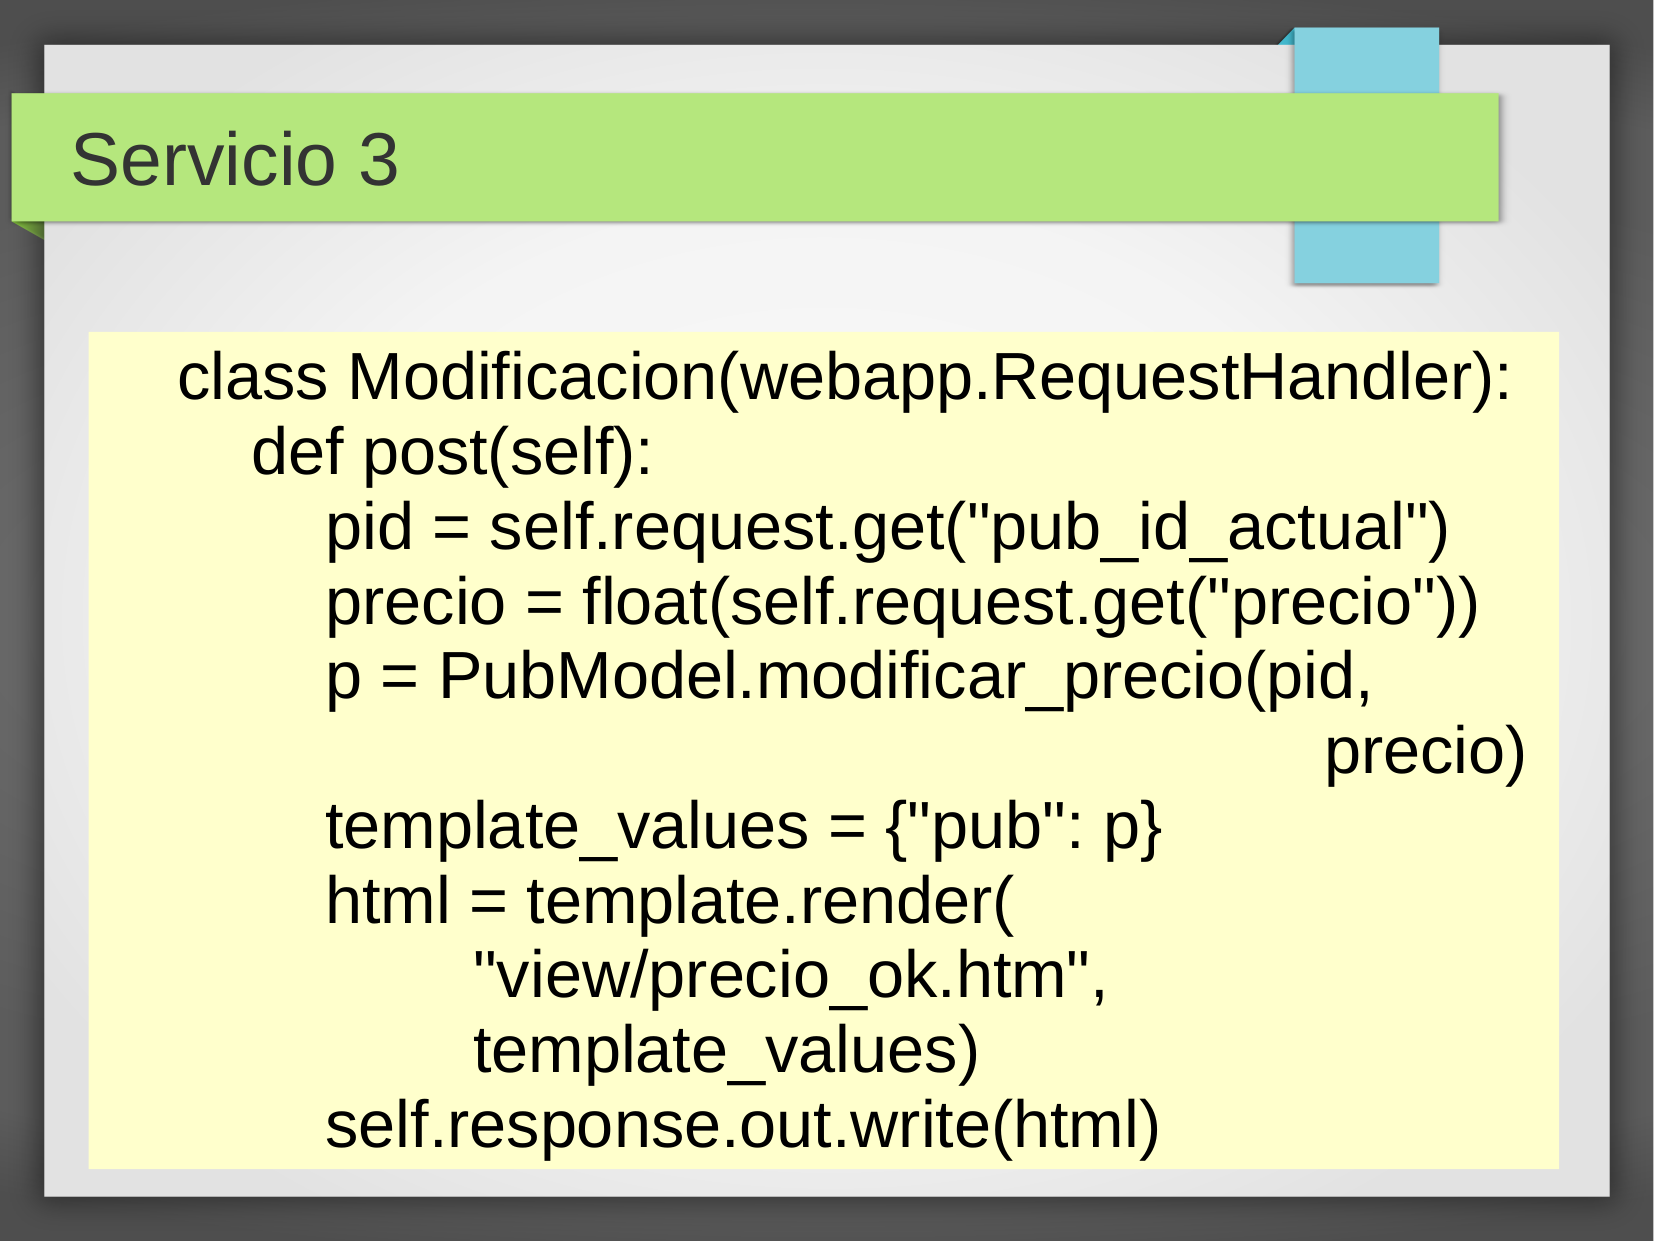

# Servicio 3
 class Modificacion(webapp.RequestHandler):
 def post(self):
 pid = self.request.get("pub_id_actual")
 precio = float(self.request.get("precio"))
 p = PubModel.modificar_precio(pid,
 precio)
 template_values = {"pub": p}
 html = template.render(
 "view/precio_ok.htm",
 template_values)
 self.response.out.write(html)